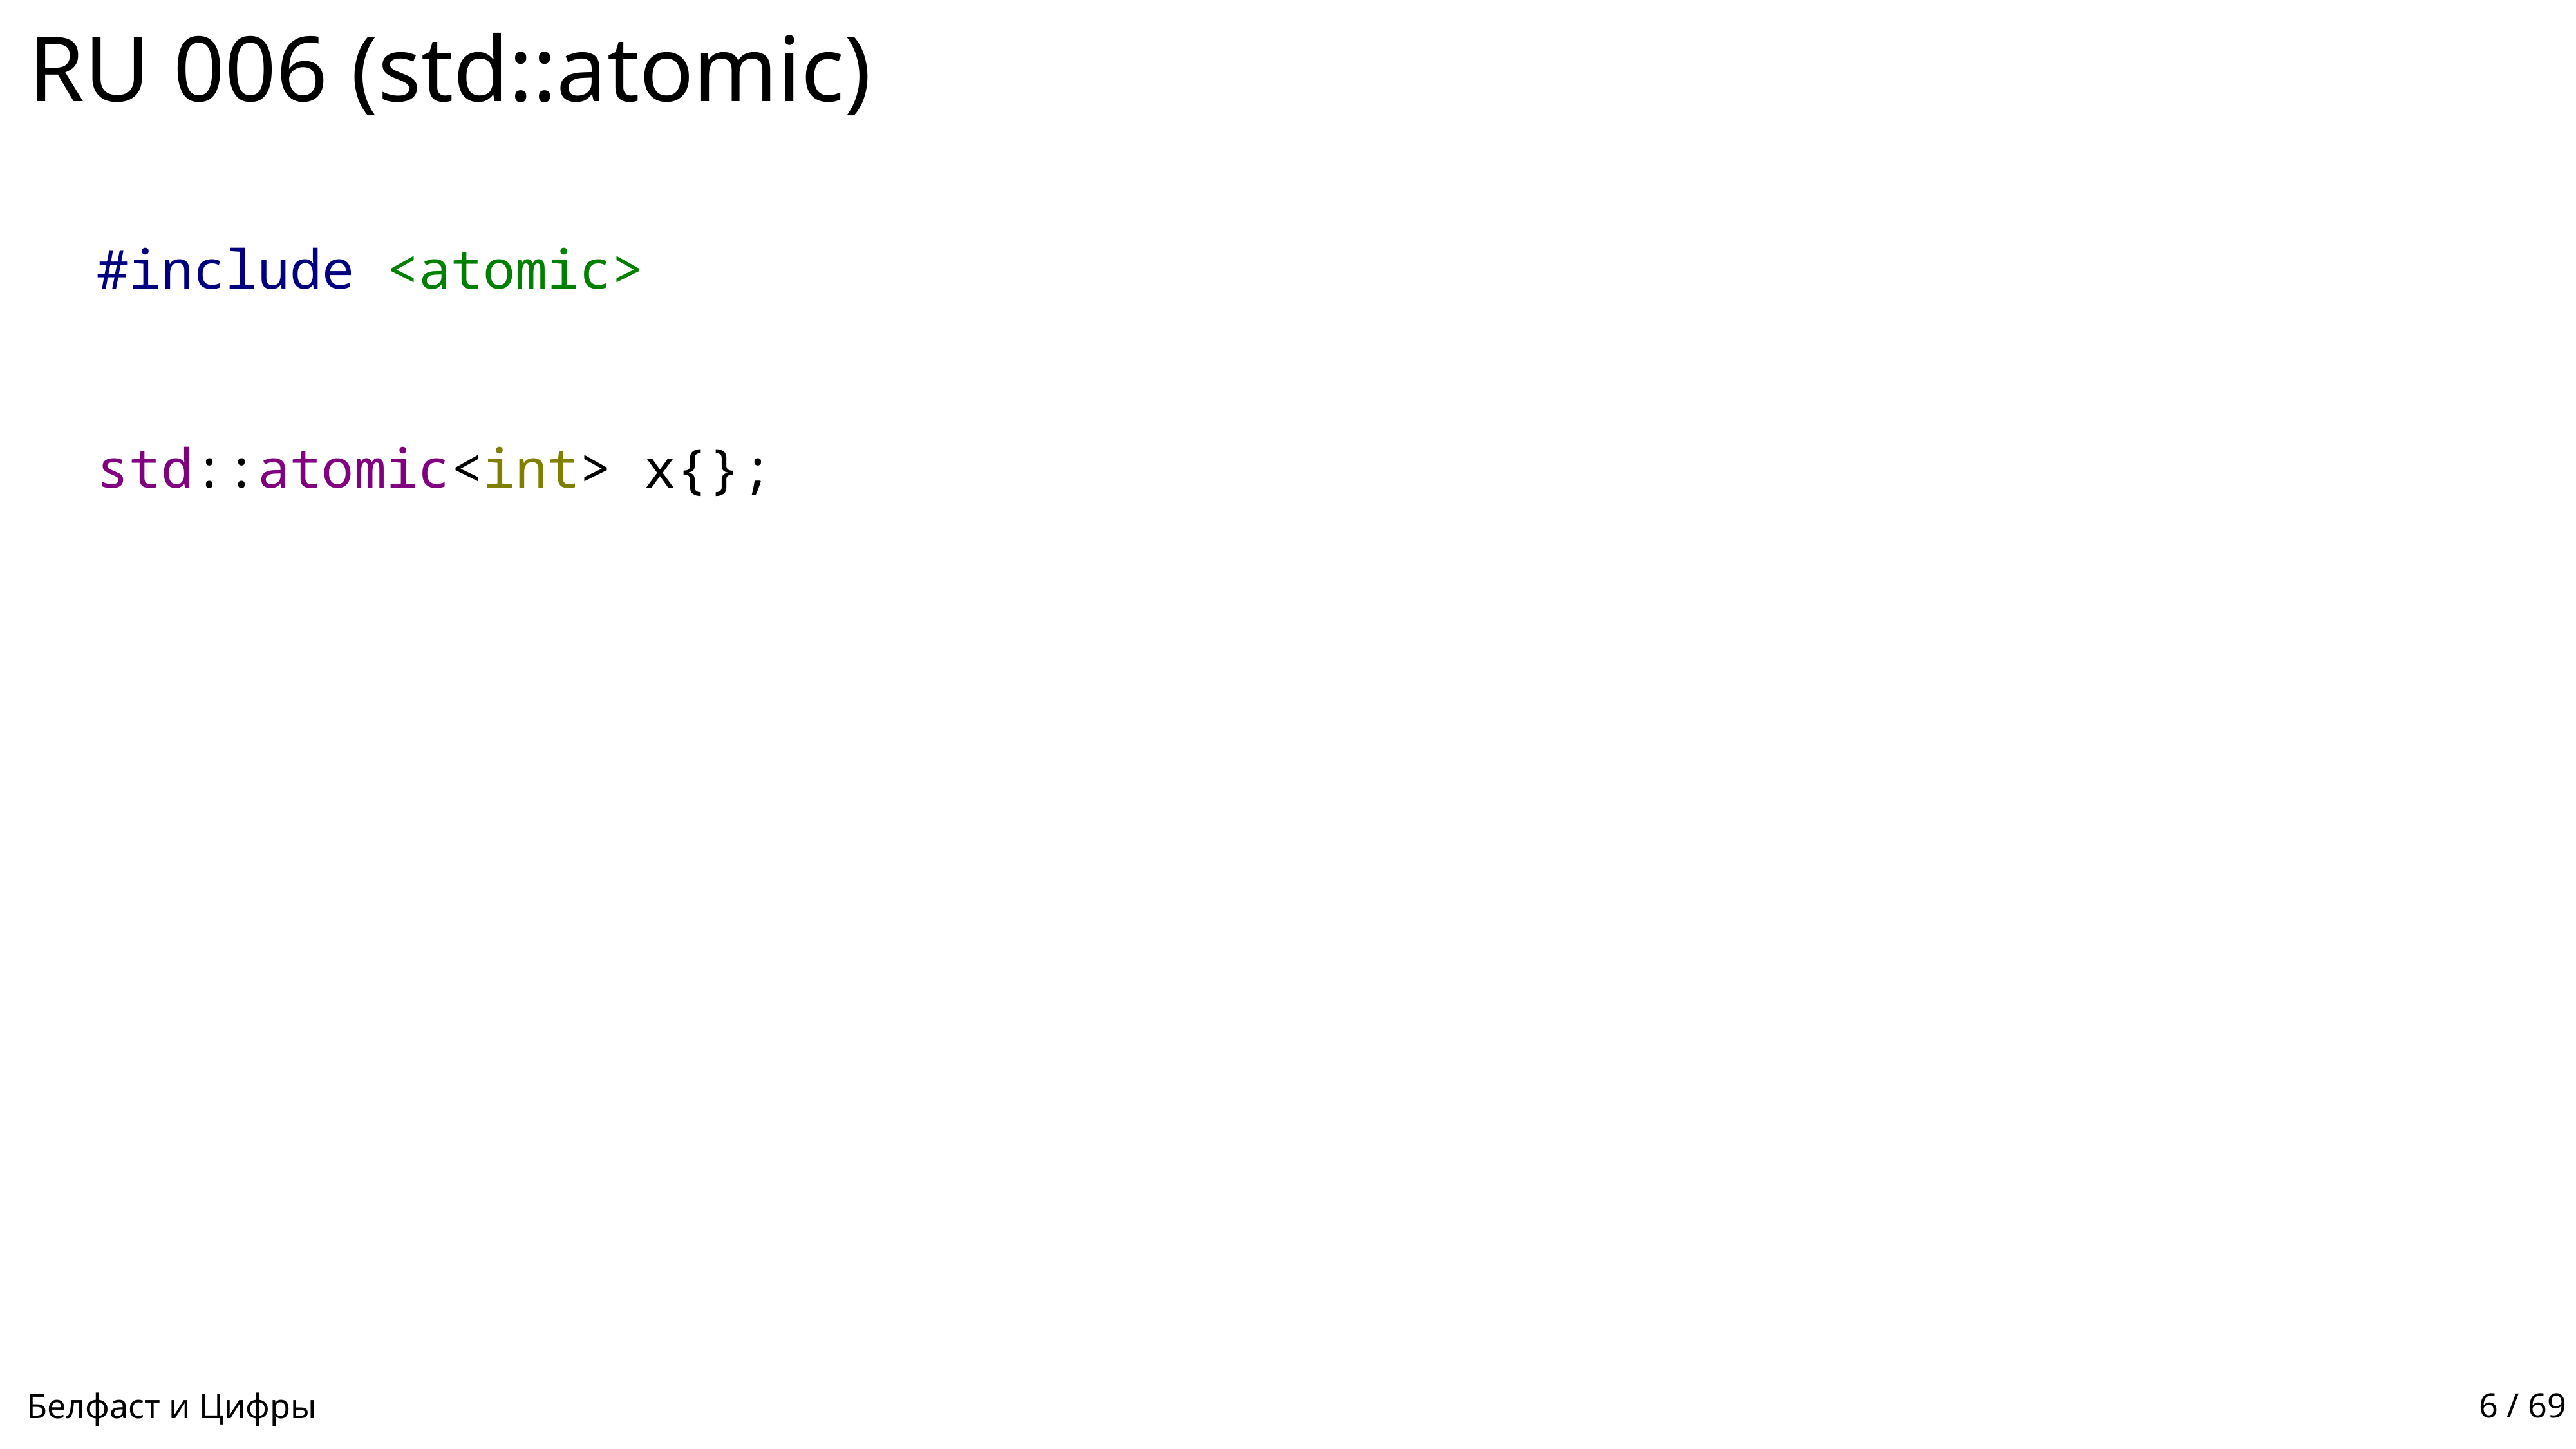

# RU 006 (std::atomic)
#include <atomic>
std::atomic<int> x{};
Белфаст и Цифры